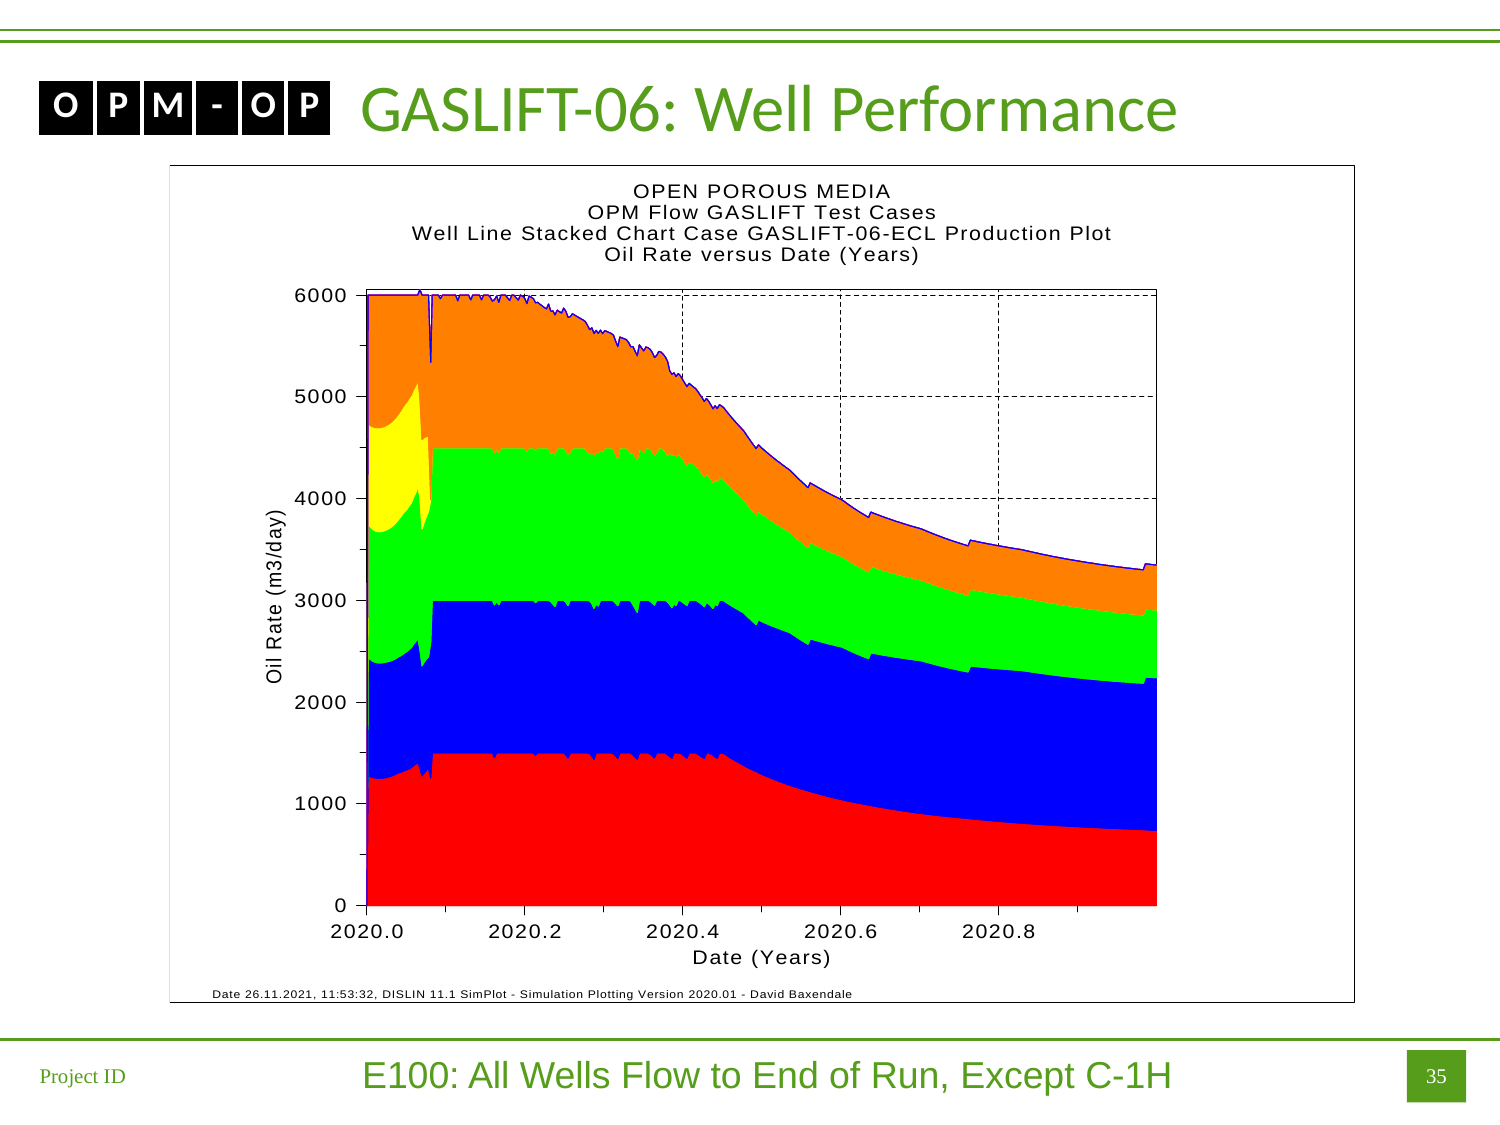

# GASLIFT-06: Well Performance
E100: All Wells Flow to End of Run, Except C-1H
Project ID
35